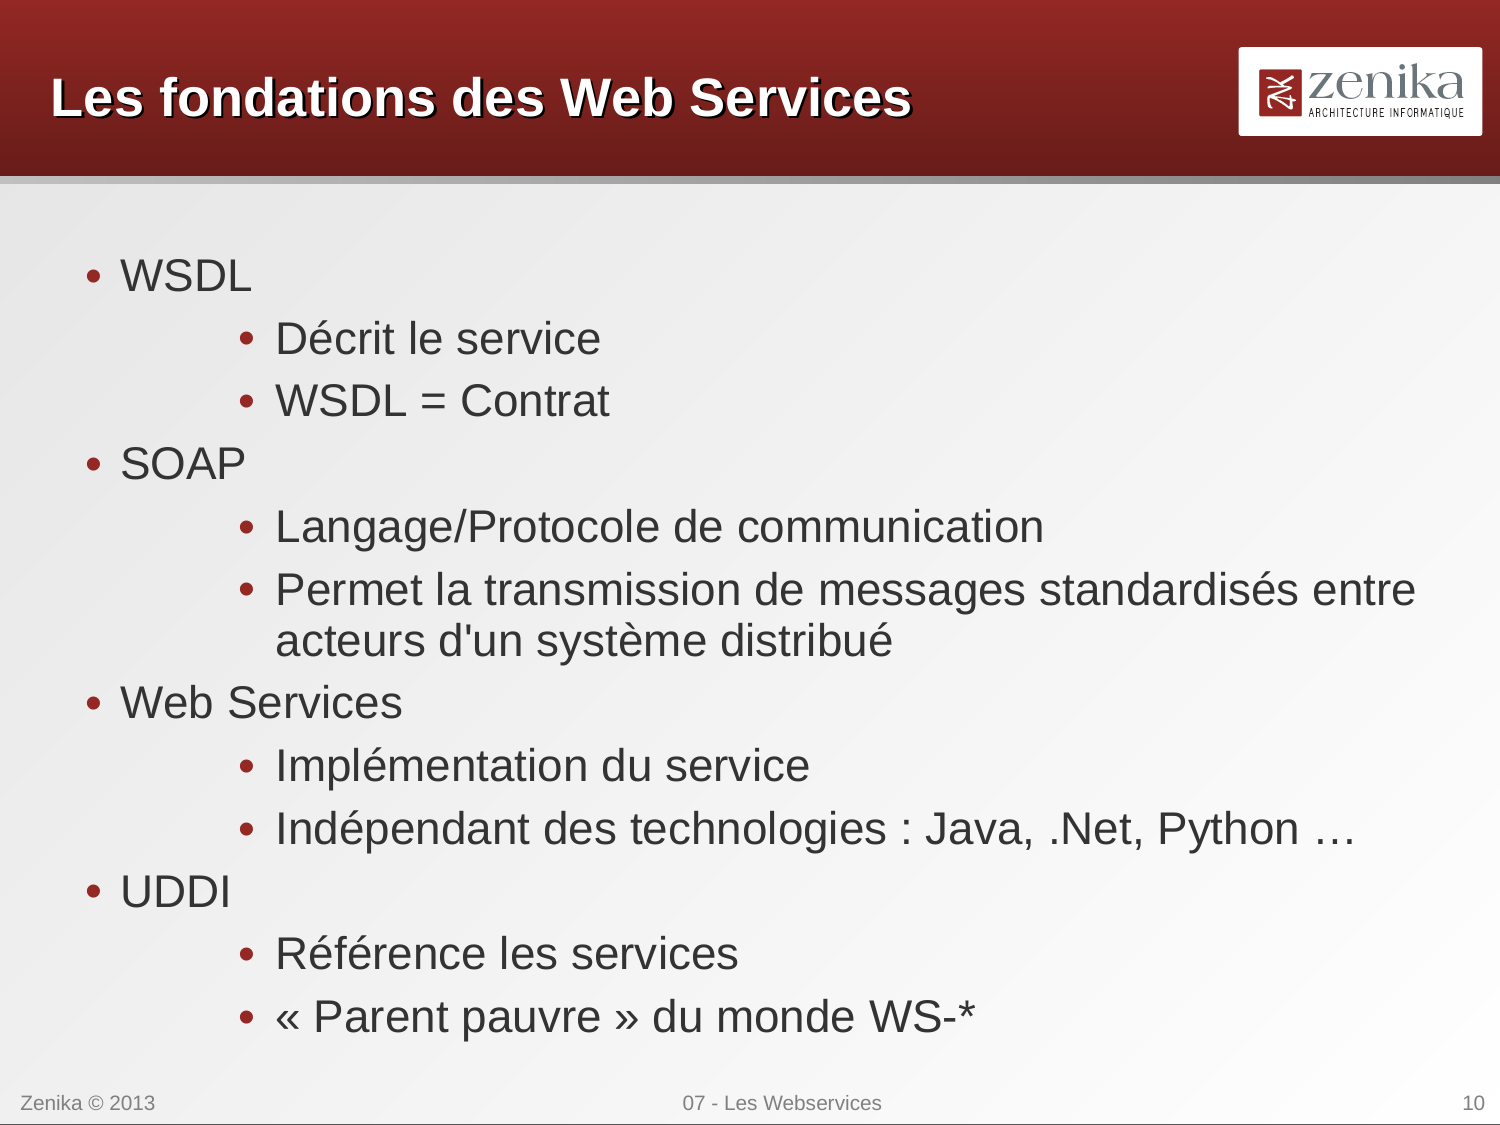

# Les fondations des Web Services
WSDL
Décrit le service
WSDL = Contrat
SOAP
Langage/Protocole de communication
Permet la transmission de messages standardisés entre acteurs d'un système distribué
Web Services
Implémentation du service
Indépendant des technologies : Java, .Net, Python …
UDDI
Référence les services
« Parent pauvre » du monde WS-*